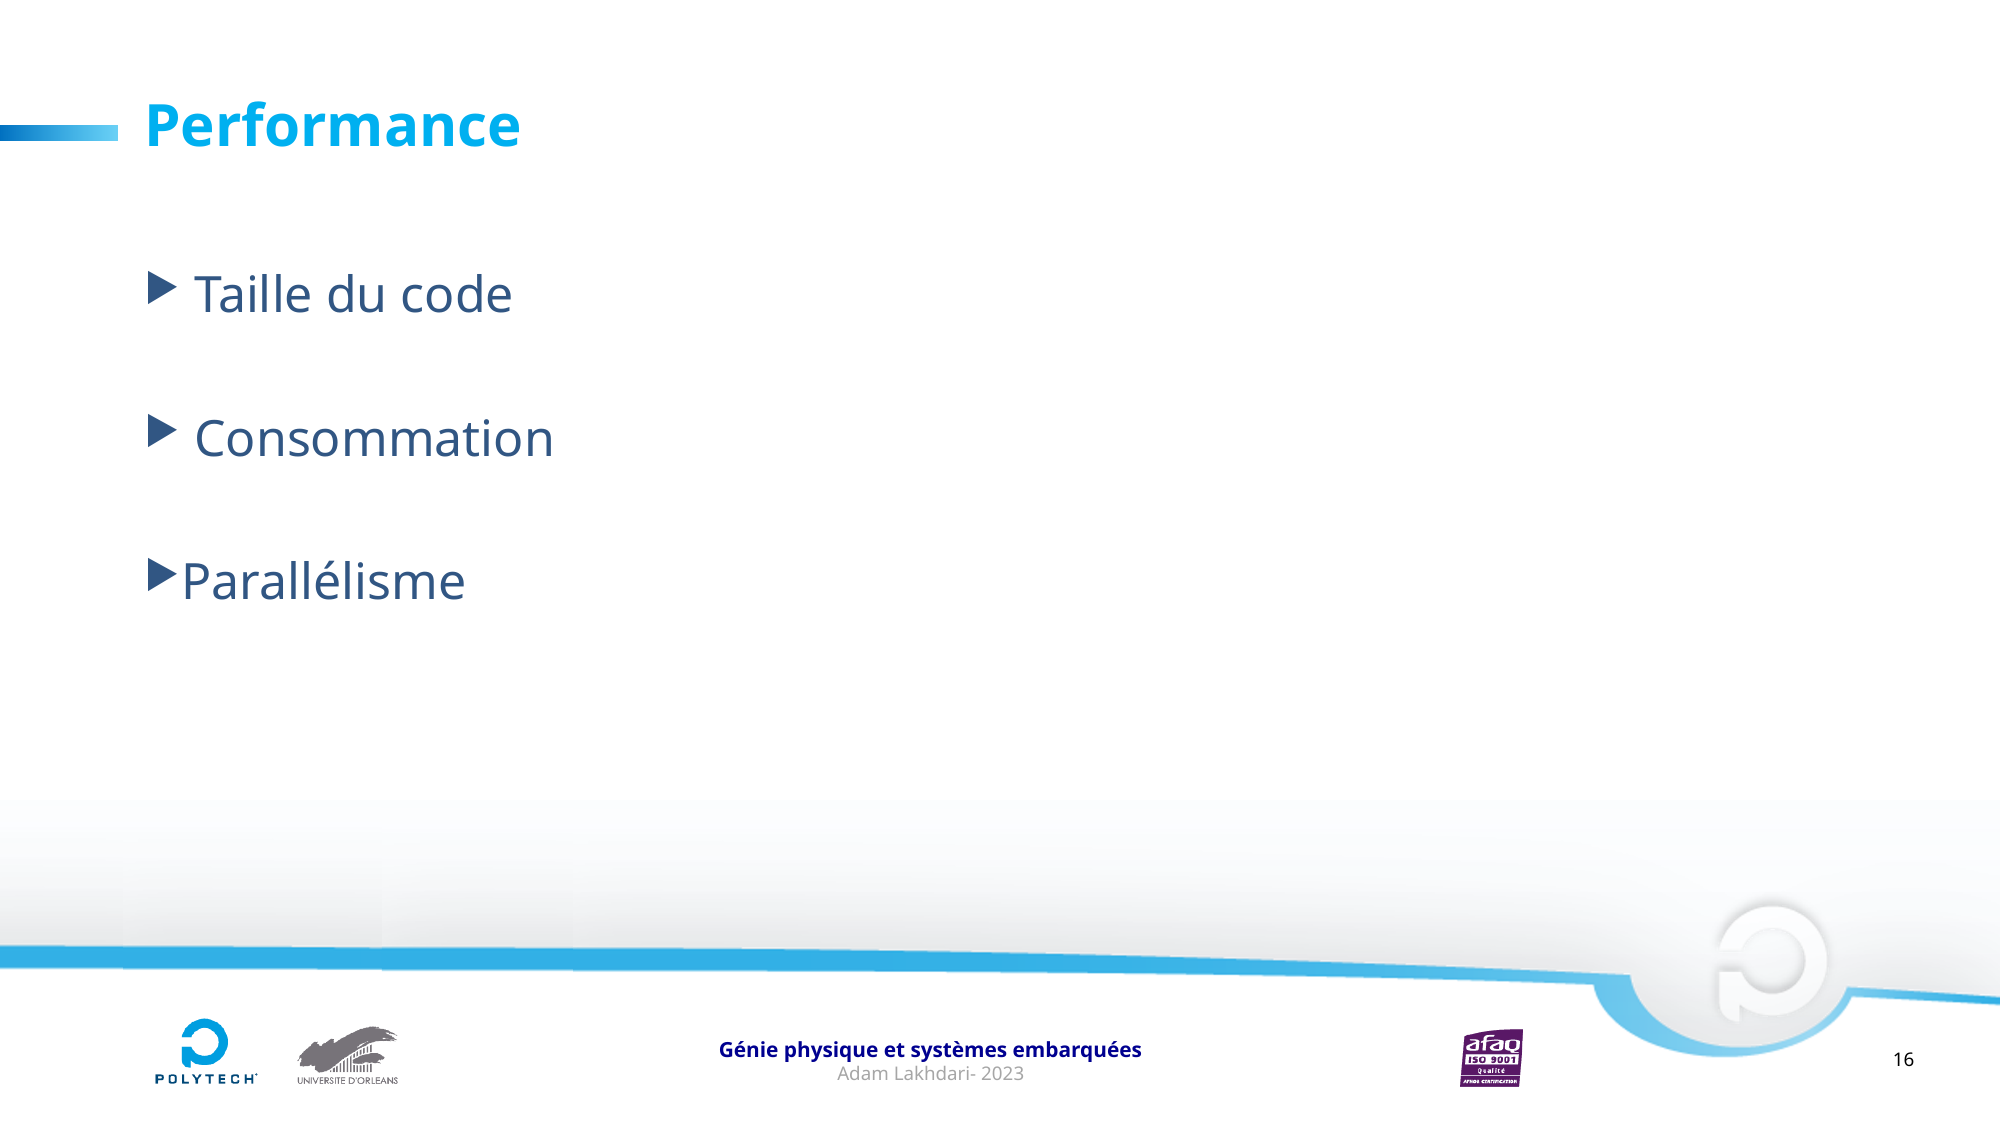

# Performance
 Taille du code
 Consommation
Parallélisme
Génie physique et systèmes embarquées
Adam Lakhdari- 2023
16